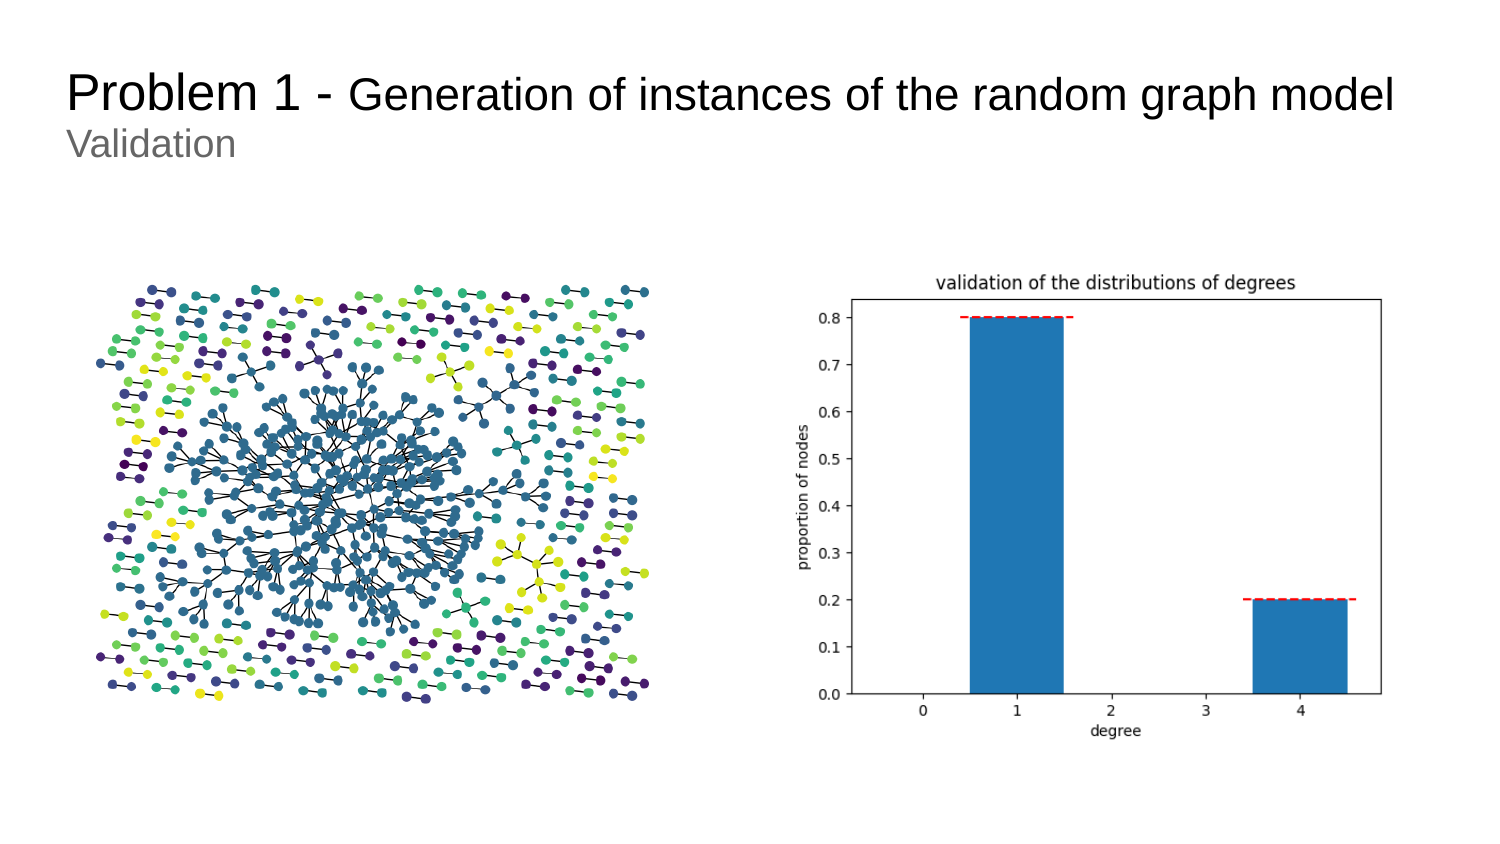

# Problem 1 - Generation of instances of the random graph model Validation